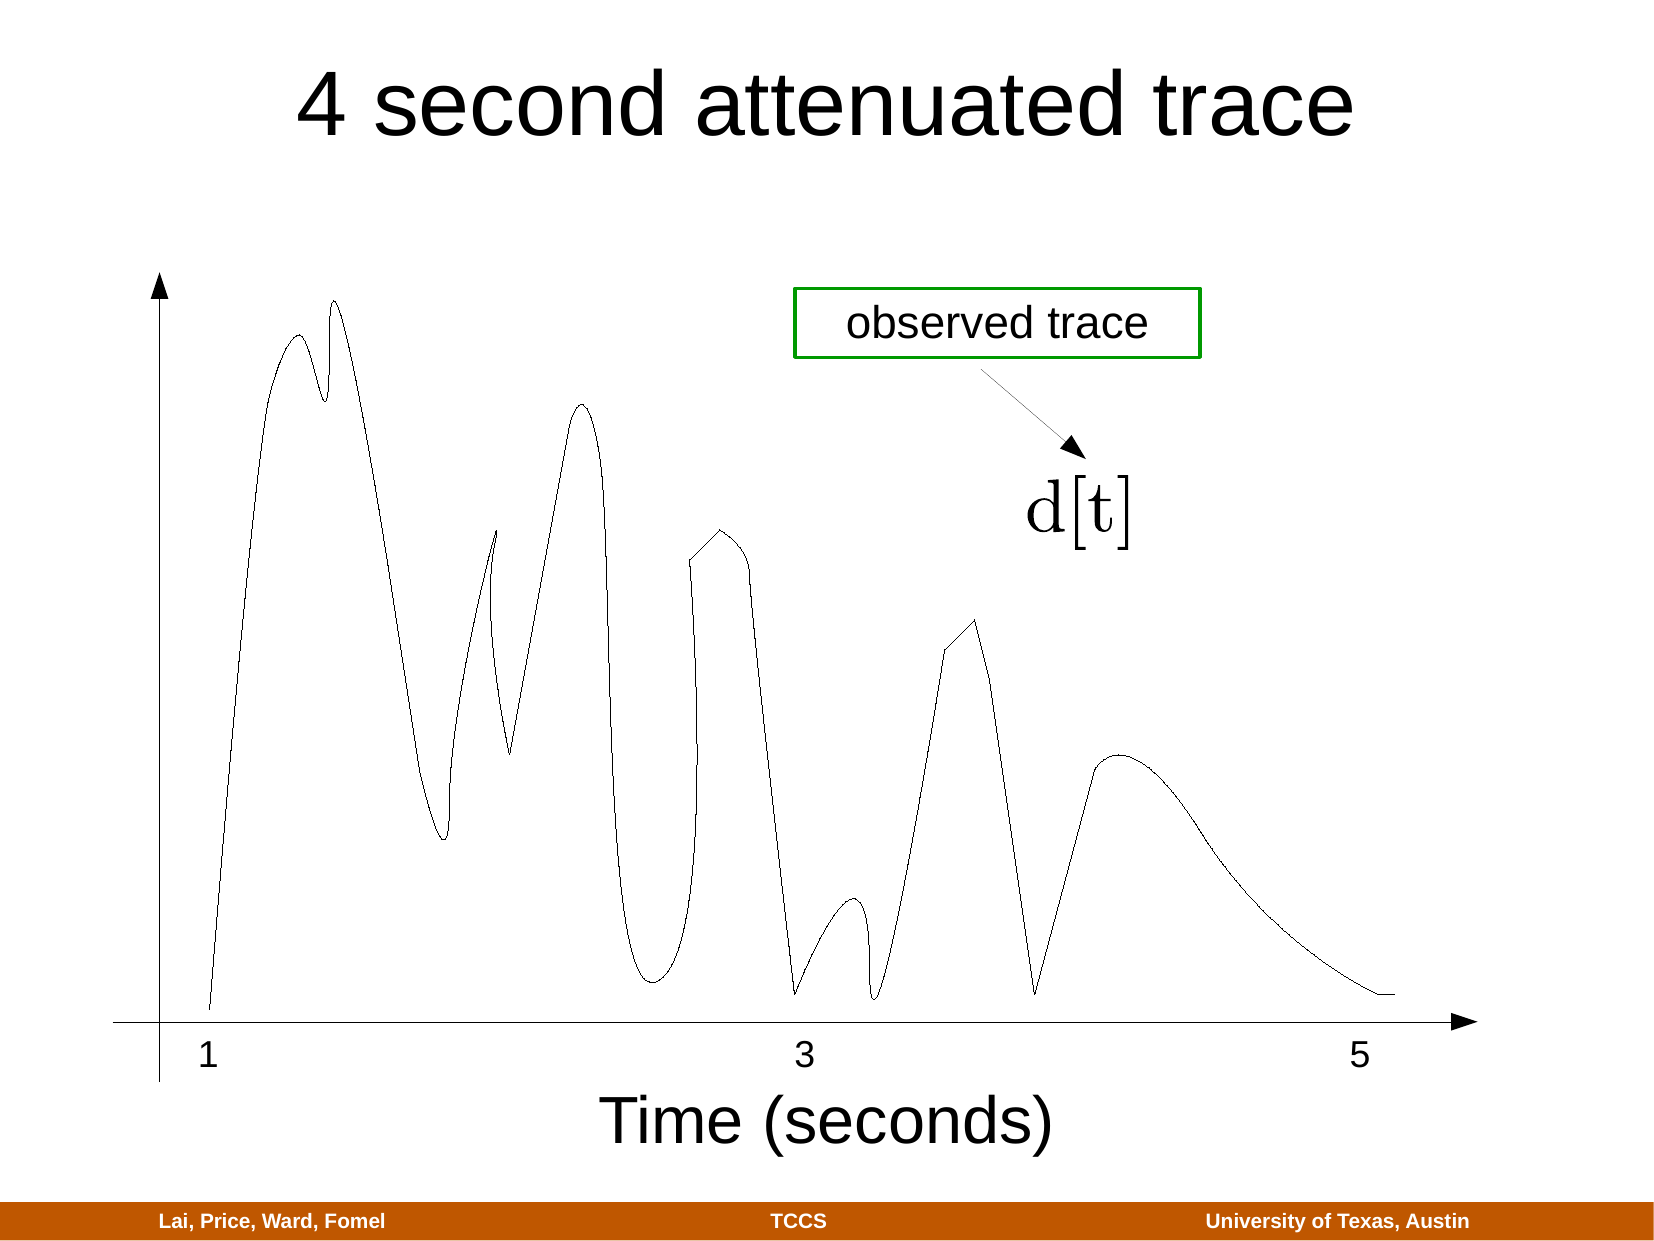

4 second attenuated trace
observed trace
1
3
5
Time (seconds)